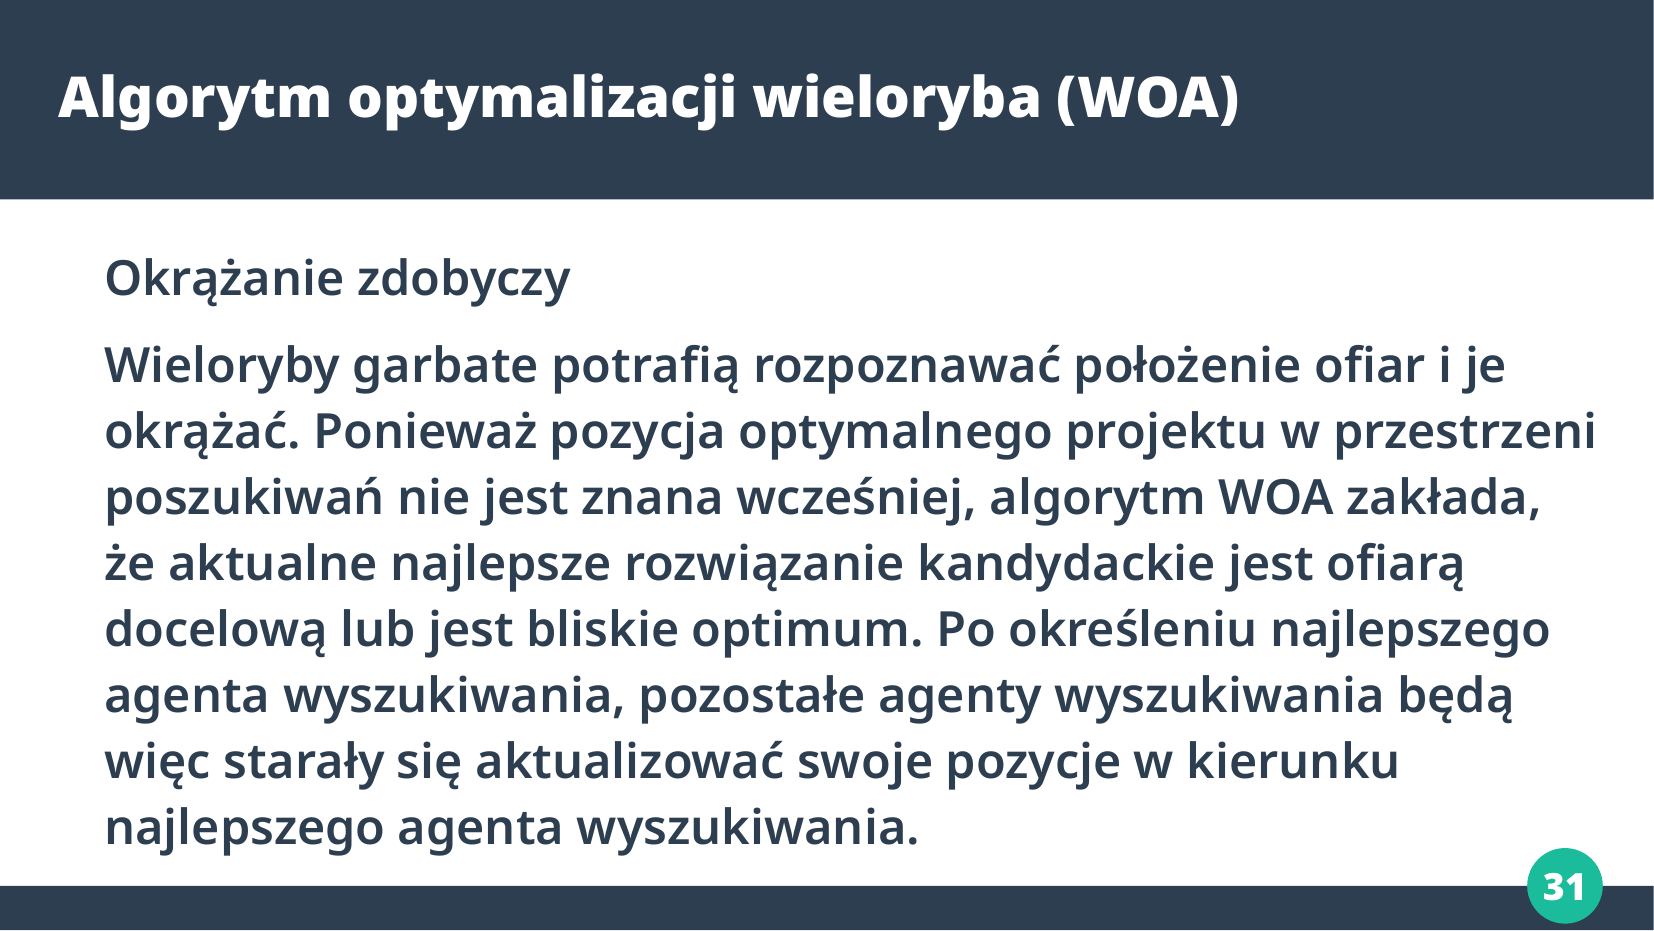

# Algorytm optymalizacji wieloryba (WOA)
Okrążanie zdobyczy
Wieloryby garbate potrafią rozpoznawać położenie ofiar i je okrążać. Ponieważ pozycja optymalnego projektu w przestrzeni poszukiwań nie jest znana wcześniej, algorytm WOA zakłada, że aktualne najlepsze rozwiązanie kandydackie jest ofiarą docelową lub jest bliskie optimum. Po określeniu najlepszego agenta wyszukiwania, pozostałe agenty wyszukiwania będą więc starały się aktualizować swoje pozycje w kierunku najlepszego agenta wyszukiwania.